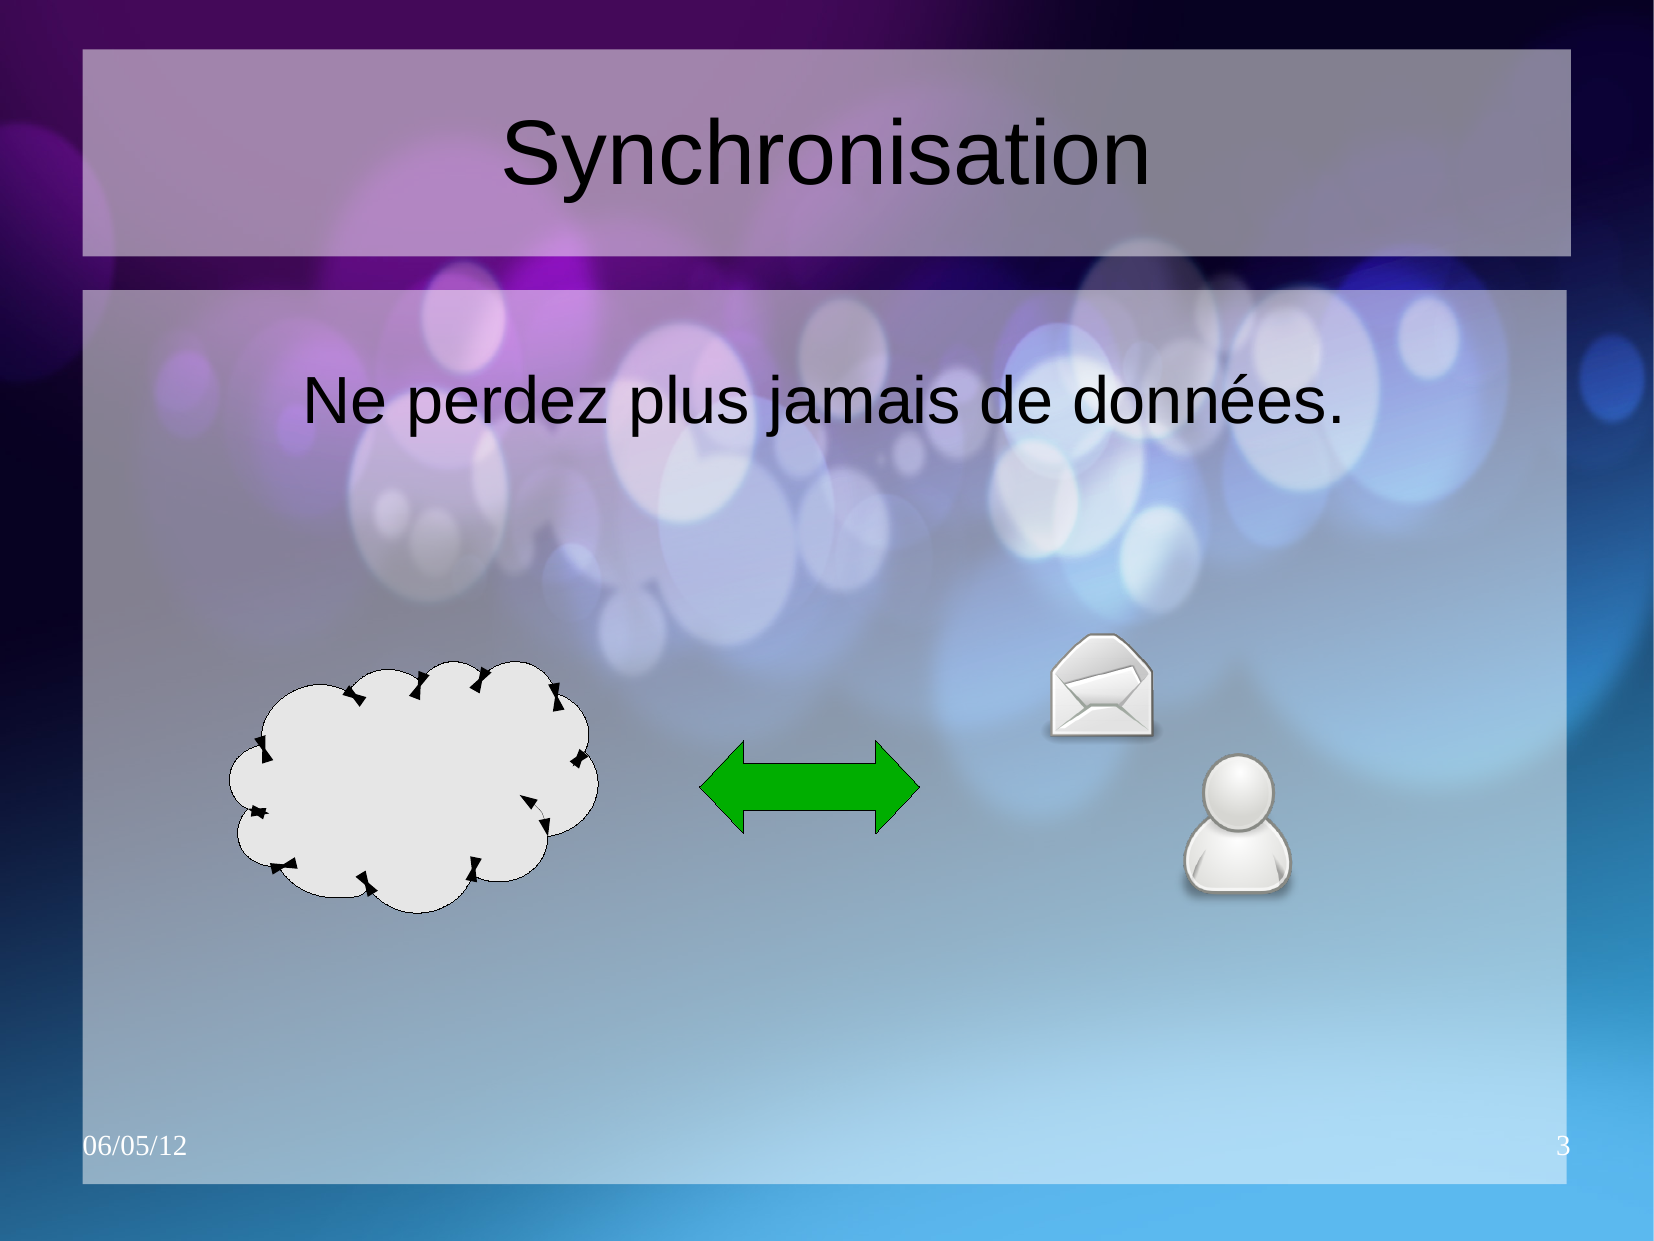

# Synchronisation
Ne perdez plus jamais de données.
06/05/12
3